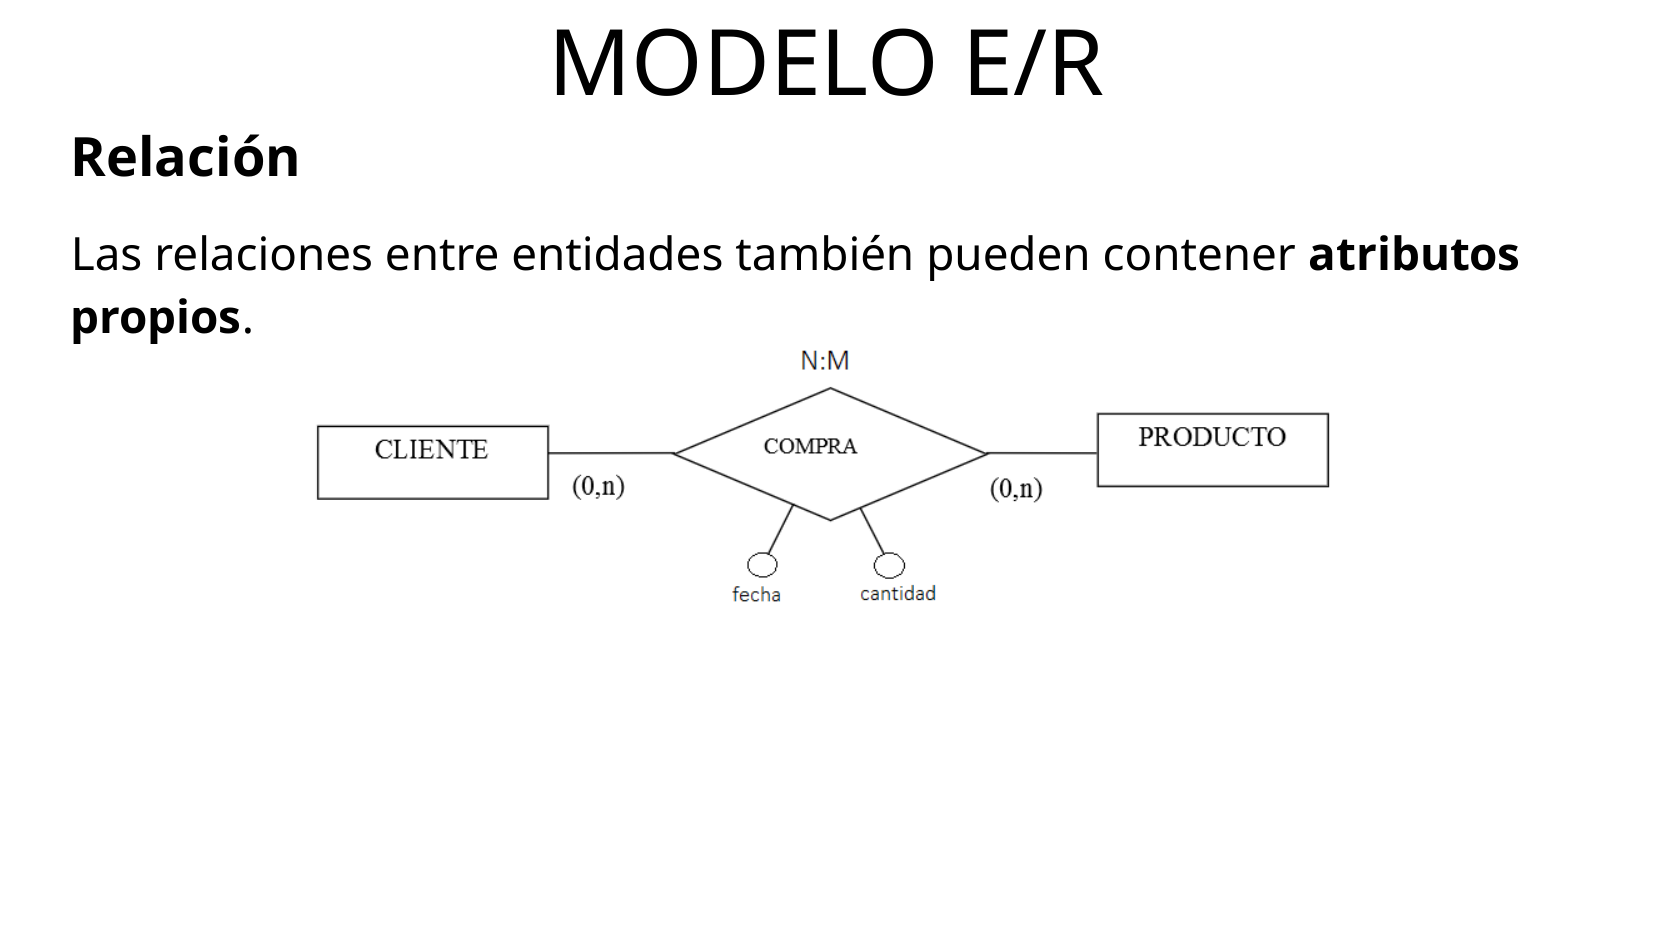

# MODELO E/R
Relación
Las relaciones entre entidades también pueden contener atributos propios.